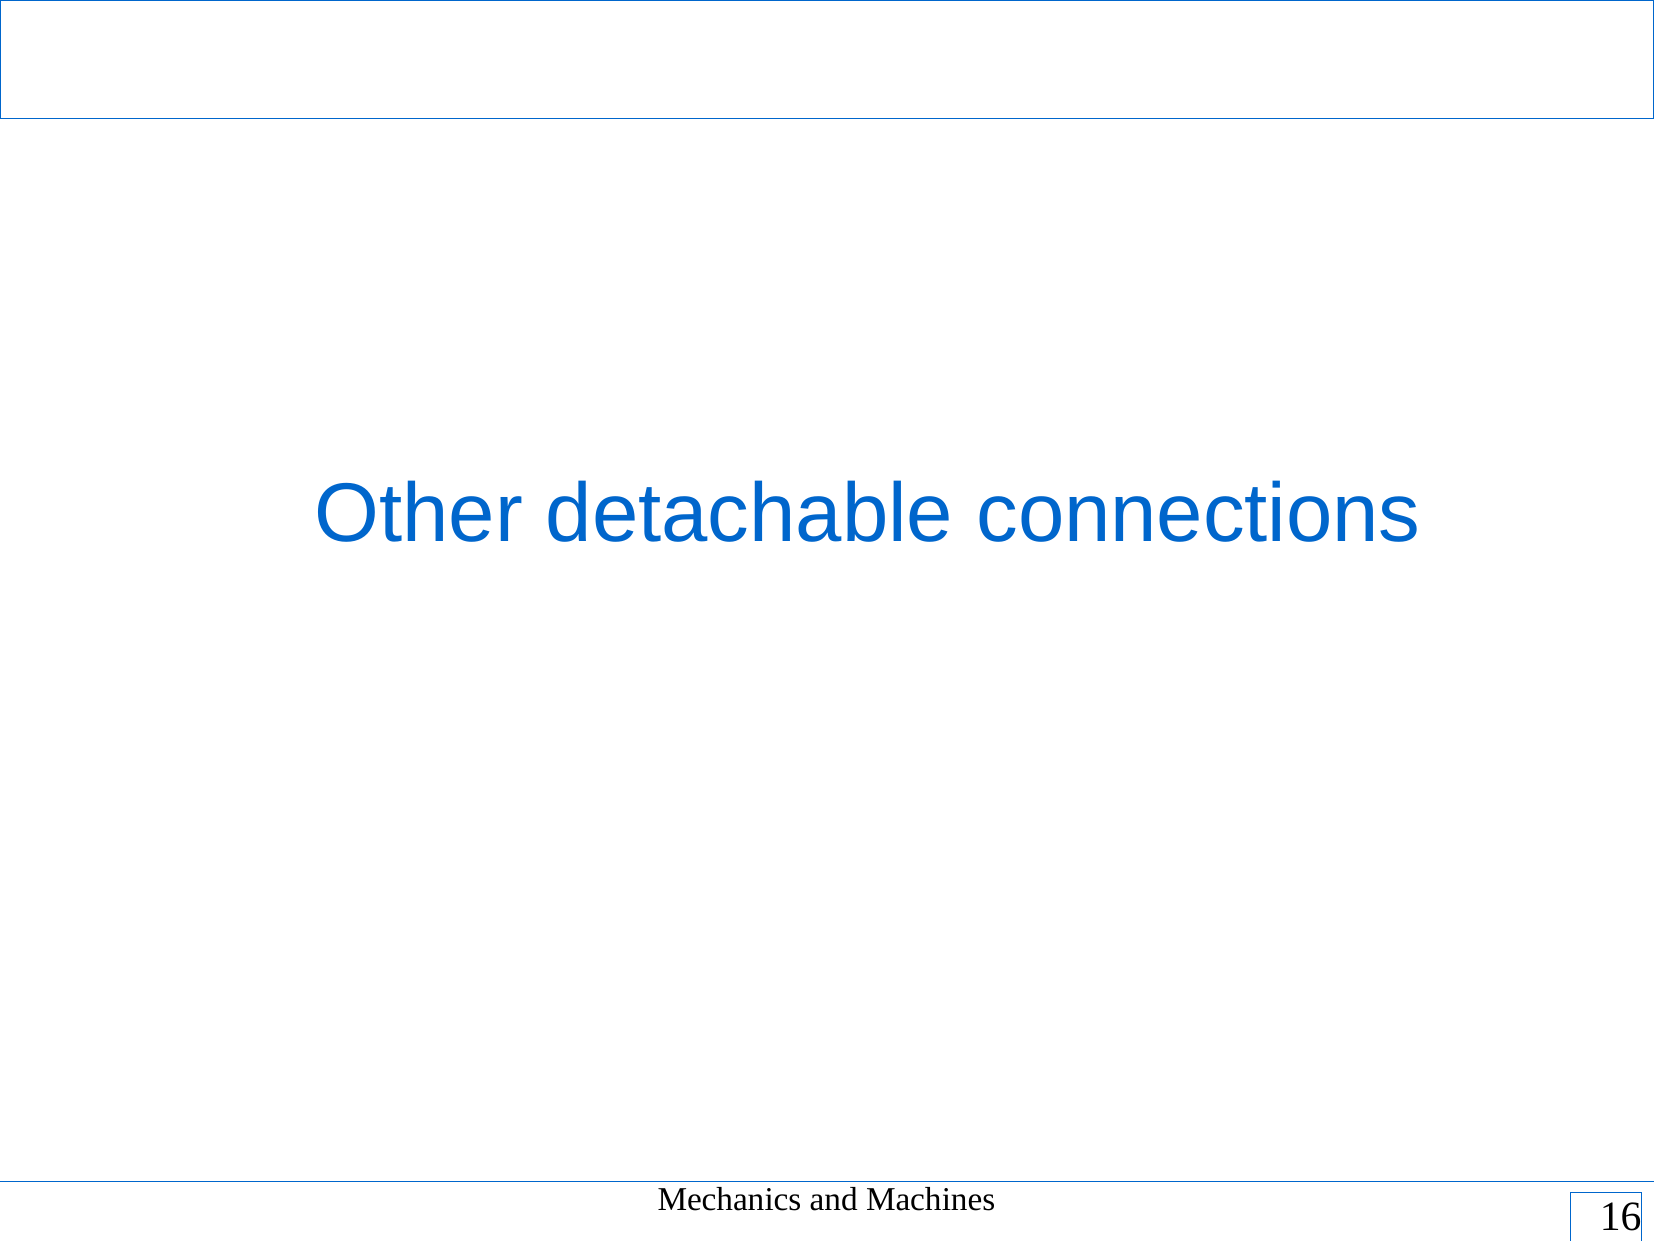

#
Other detachable connections
Mechanics and Machines
16